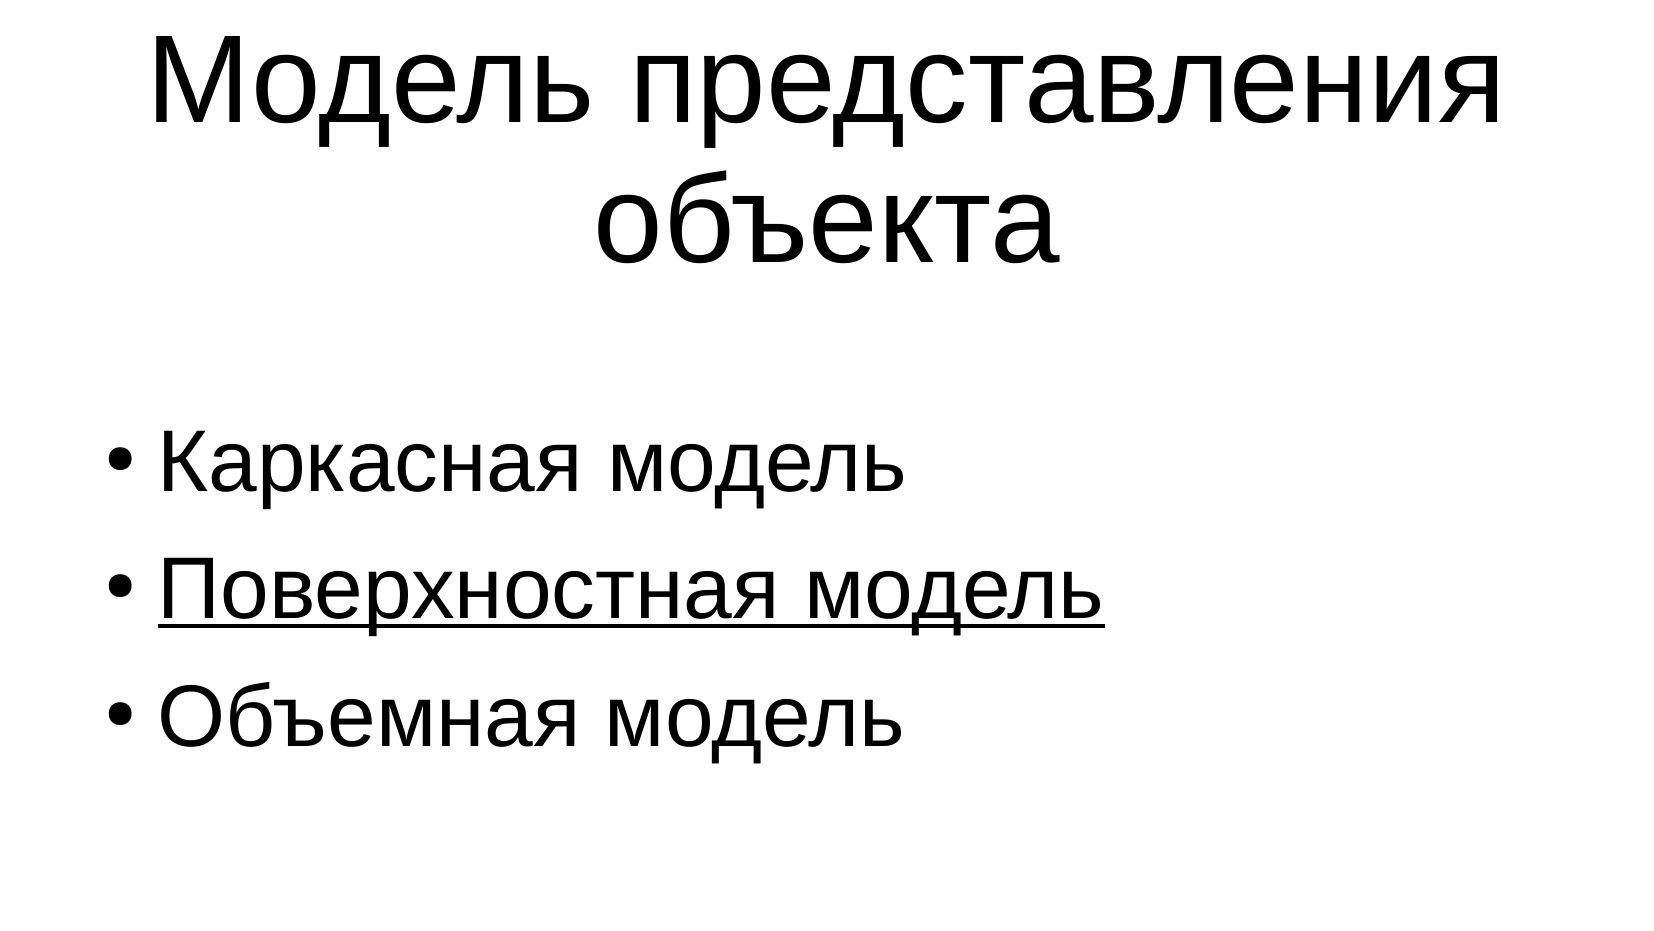

# Модель представления объекта
Каркасная модель
Поверхностная модель
Объемная модель